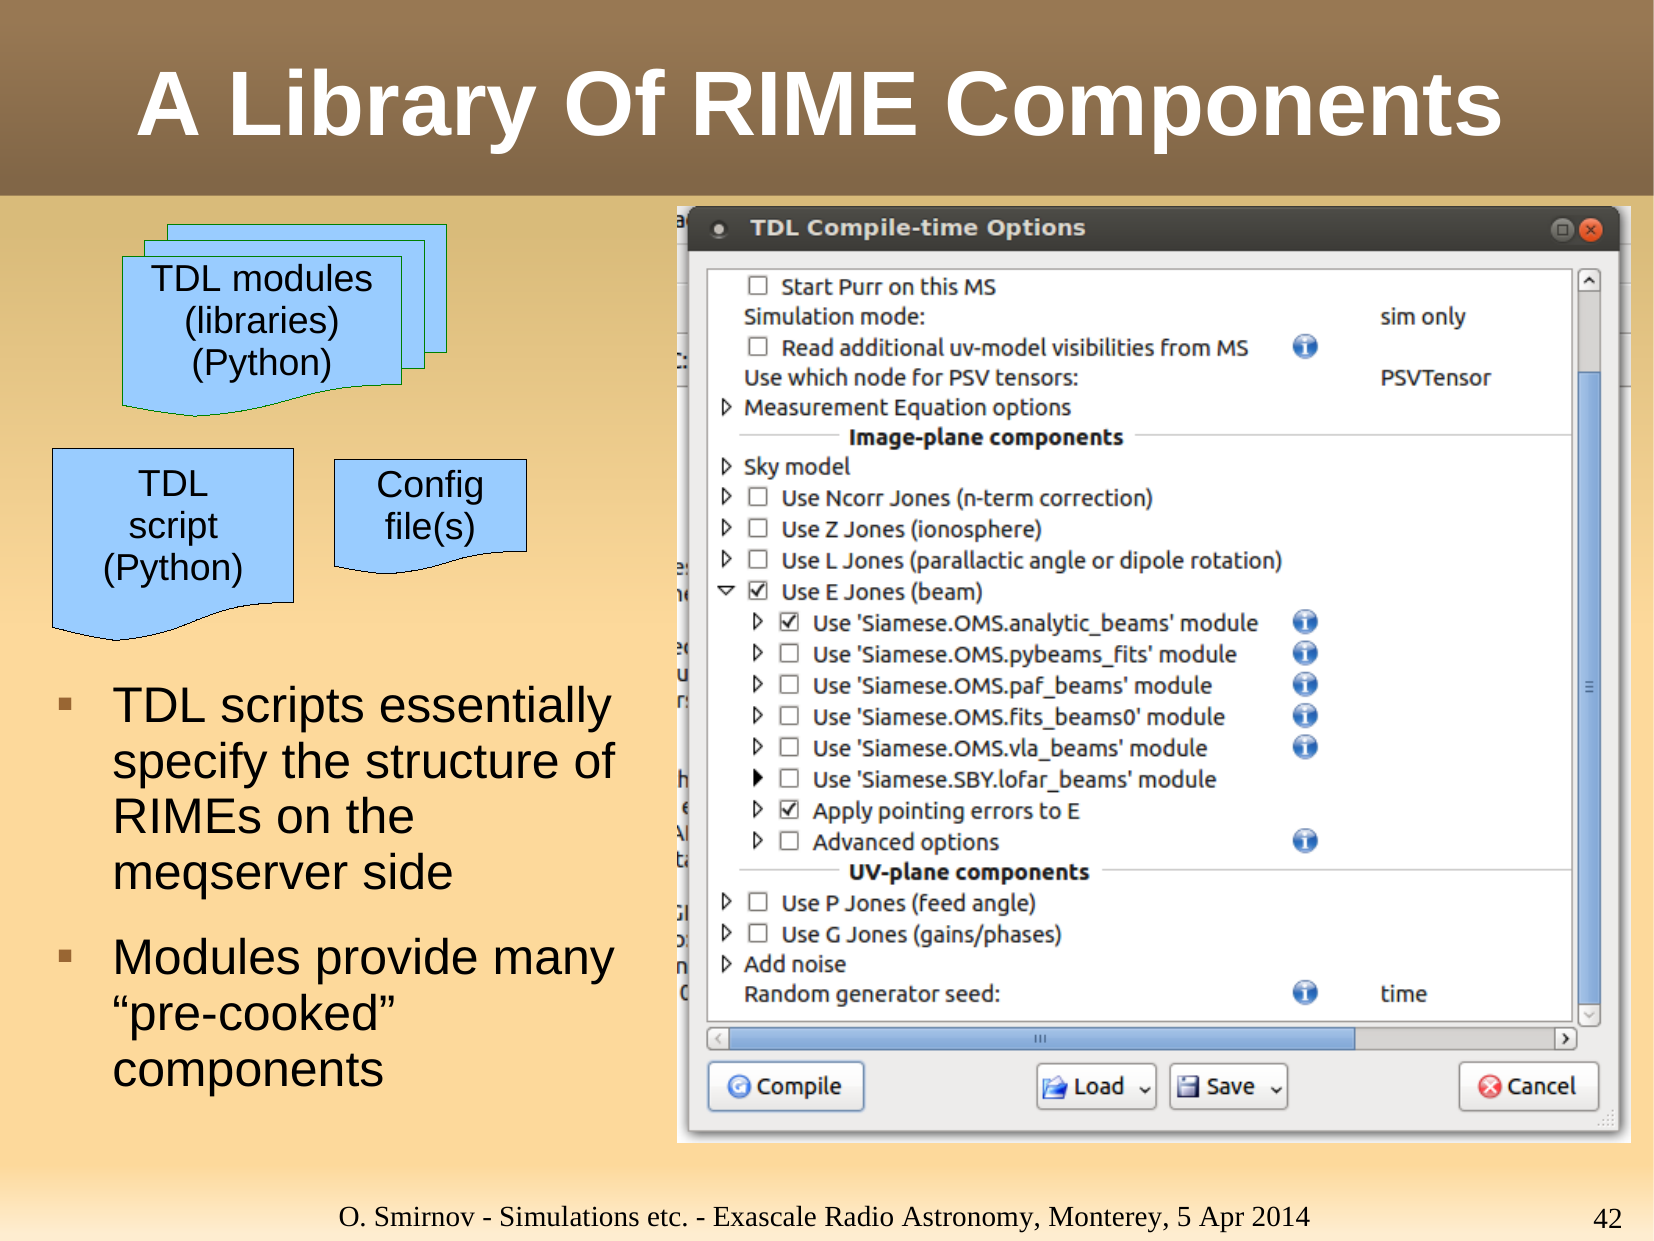

# A Library Of RIME Components
TDL modules
(libraries)
(Python)
TDL
script
(Python)
Config
file(s)
TDL scripts essentially specify the structure of RIMEs on the meqserver side
Modules provide many “pre-cooked” components
O. Smirnov - Simulations etc. - Exascale Radio Astronomy, Monterey, 5 Apr 2014
42